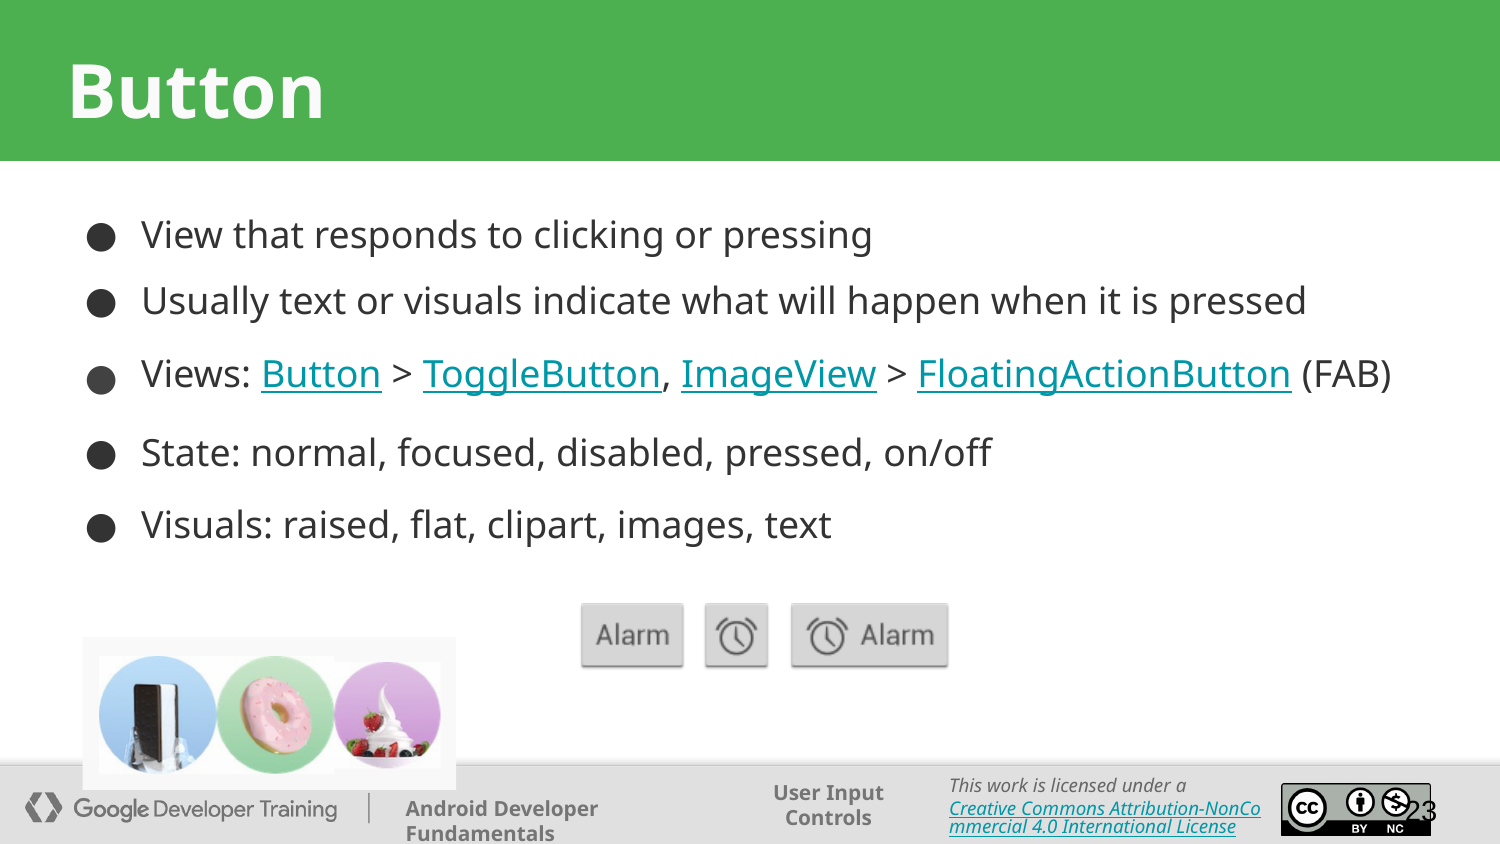

# Button
View that responds to clicking or pressing
Usually text or visuals indicate what will happen when it is pressed
Views: Button > ToggleButton, ImageView > FloatingActionButton (FAB)
State: normal, focused, disabled, pressed, on/off
Visuals: raised, flat, clipart, images, text